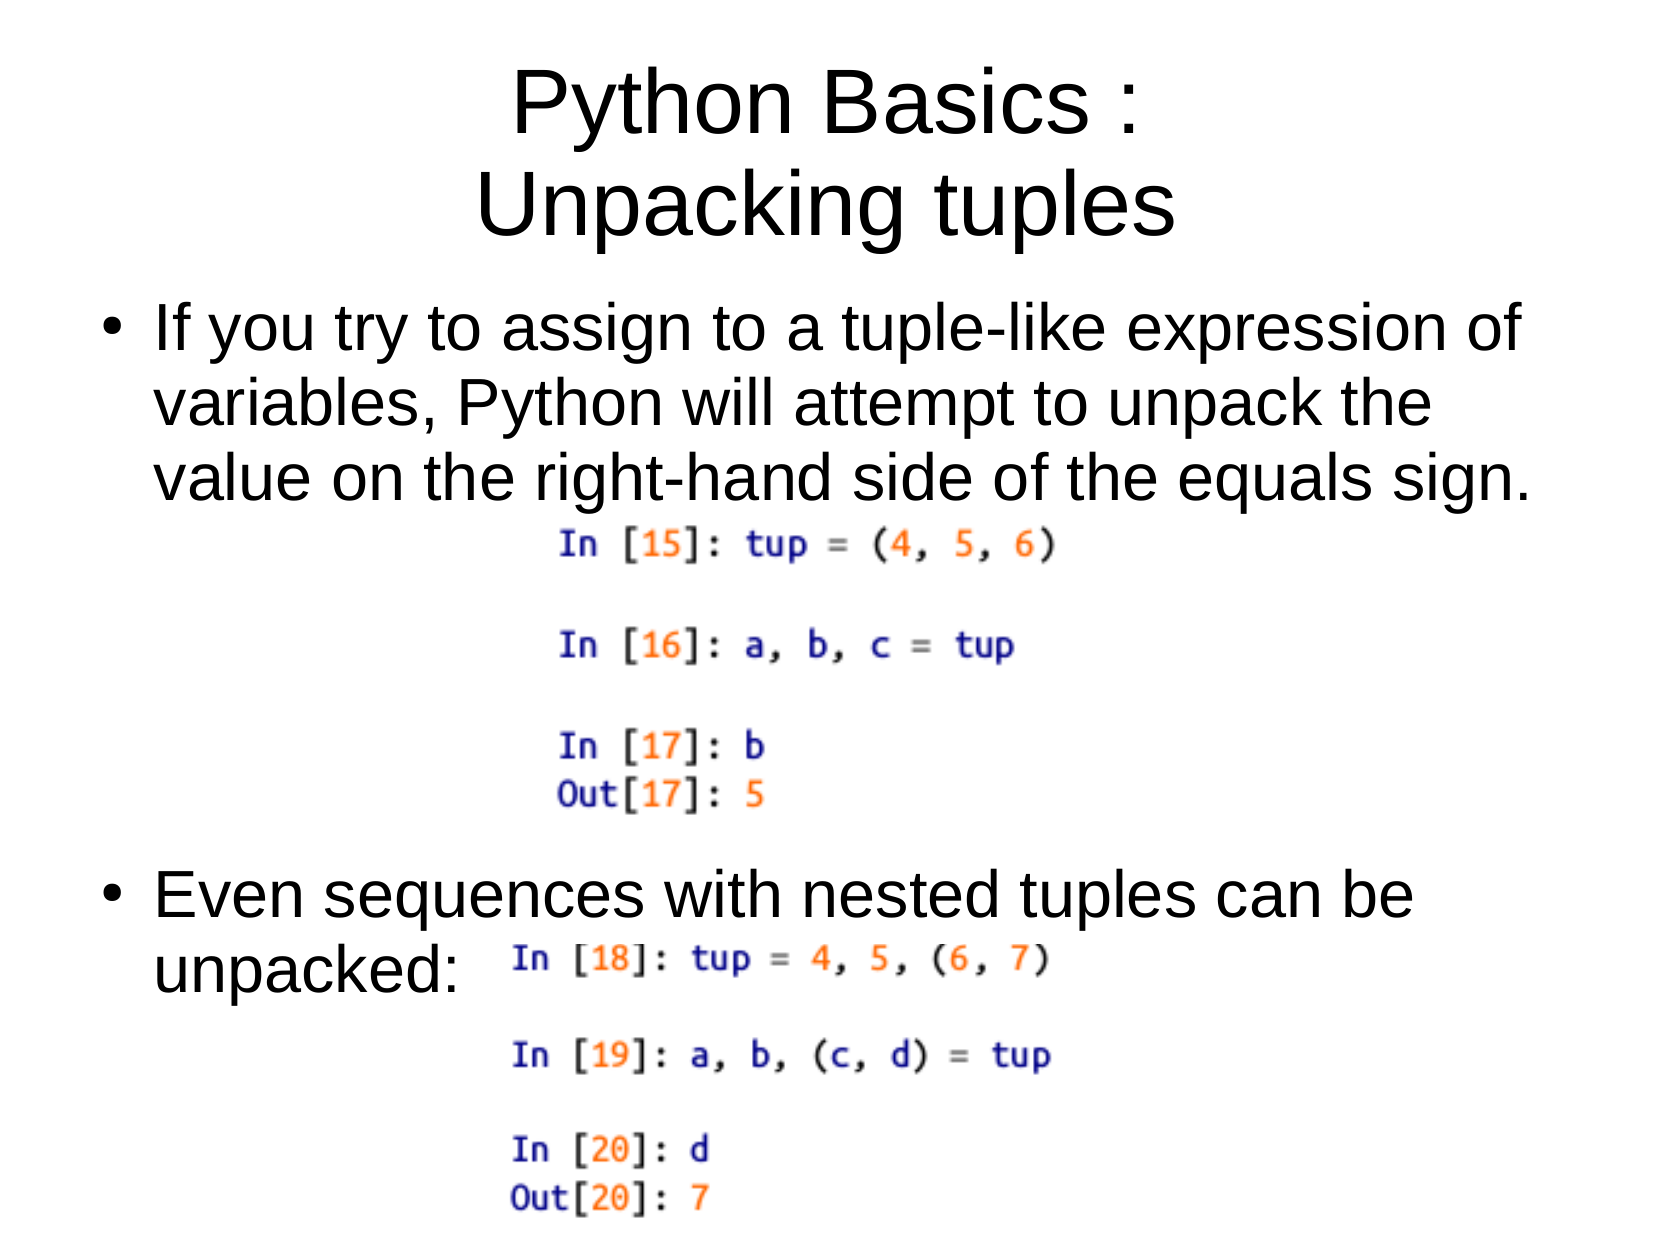

# Python Basics : Unpacking tuples
If you try to assign to a tuple-like expression of variables, Python will attempt to unpack the value on the right-hand side of the equals sign.
Even sequences with nested tuples can be unpacked: